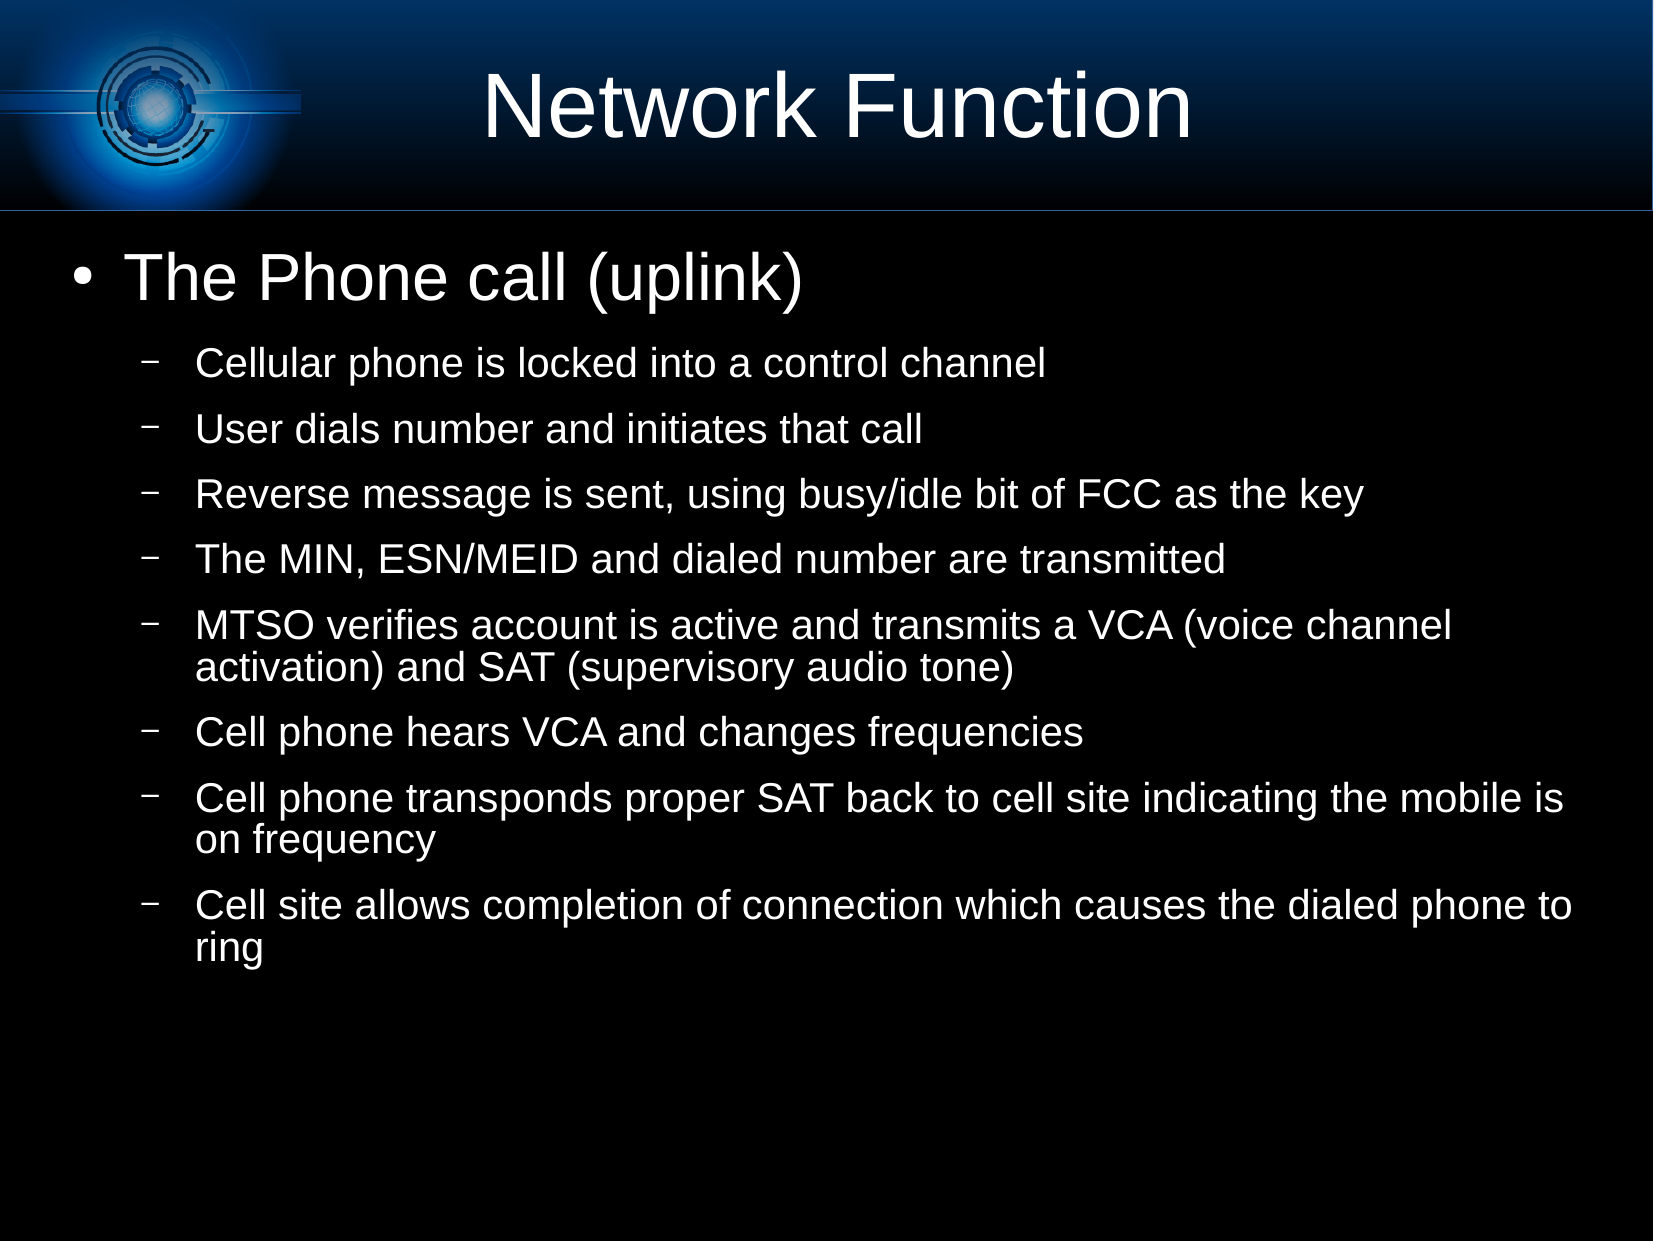

# Network Function
The Phone call (uplink)
Cellular phone is locked into a control channel
User dials number and initiates that call
Reverse message is sent, using busy/idle bit of FCC as the key
The MIN, ESN/MEID and dialed number are transmitted
MTSO verifies account is active and transmits a VCA (voice channel activation) and SAT (supervisory audio tone)
Cell phone hears VCA and changes frequencies
Cell phone transponds proper SAT back to cell site indicating the mobile is on frequency
Cell site allows completion of connection which causes the dialed phone to ring